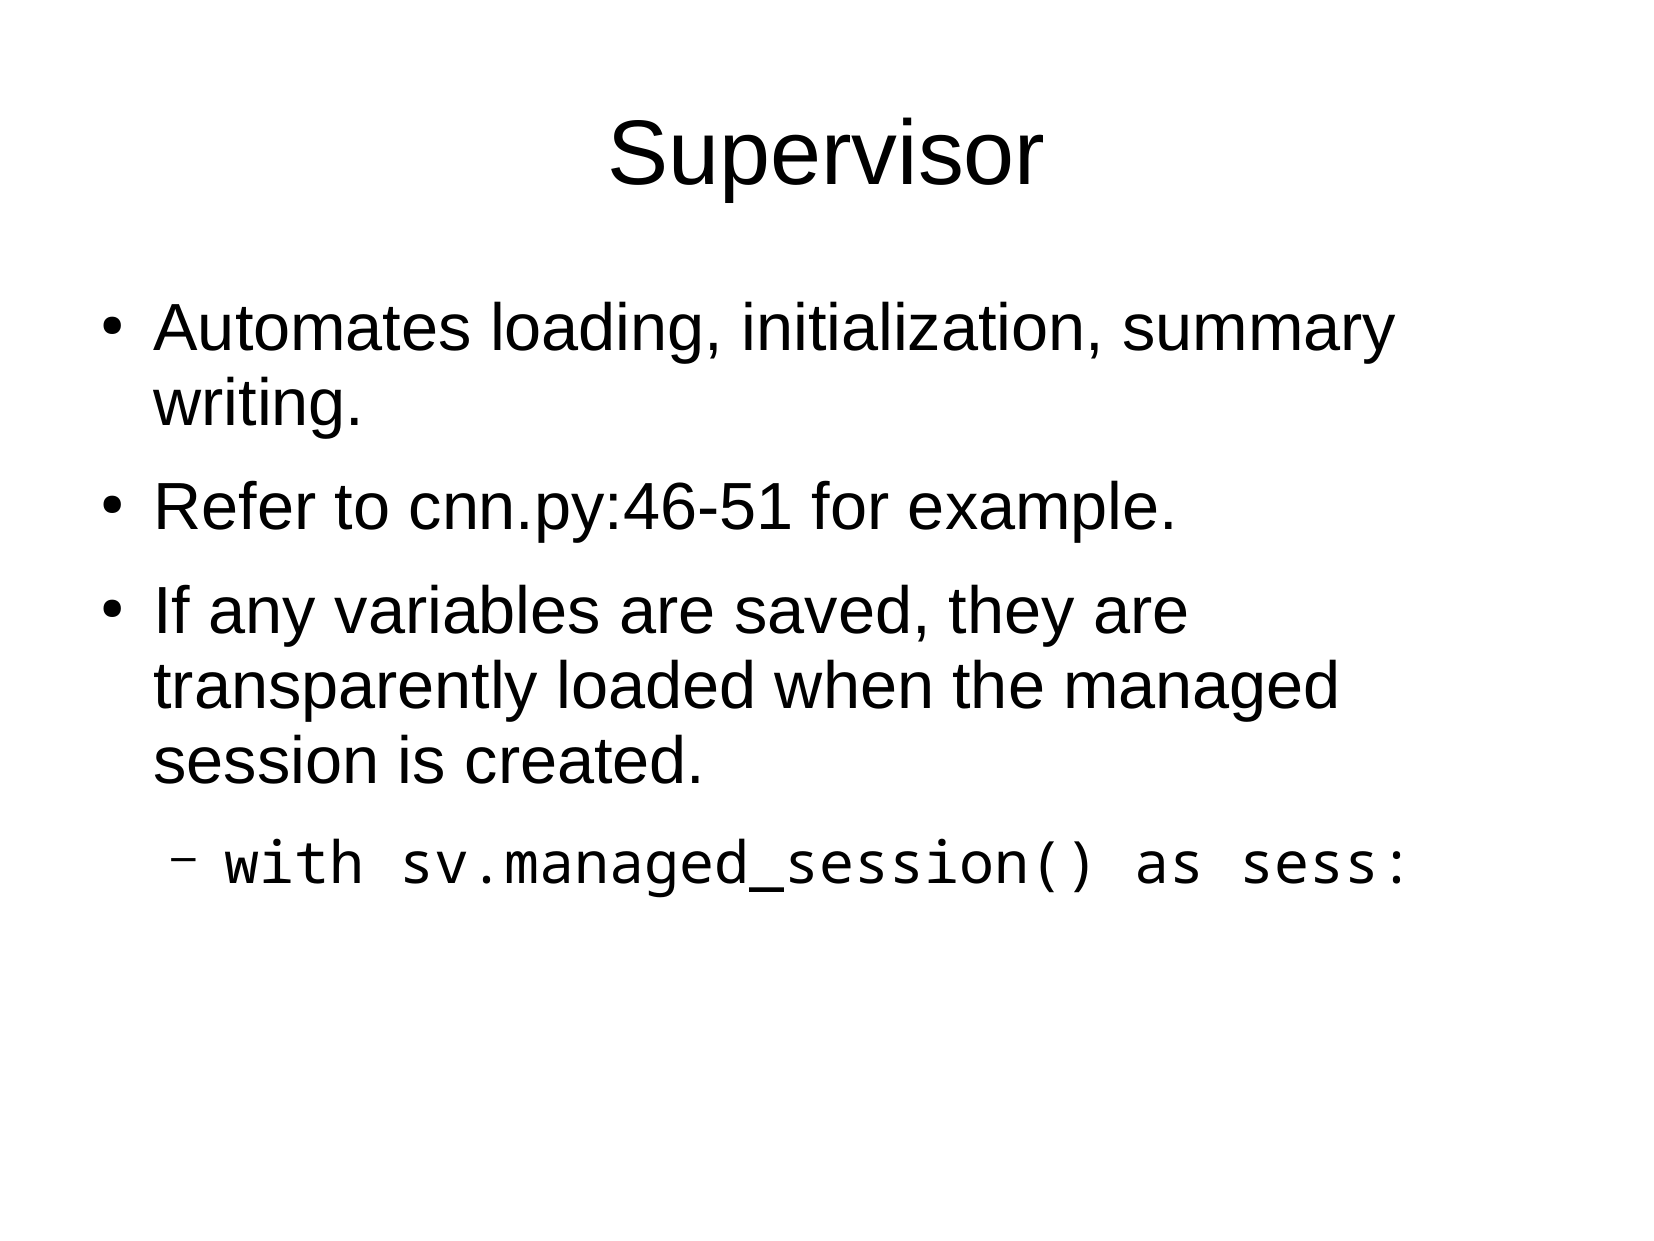

# Supervisor
Automates loading, initialization, summary writing.
Refer to cnn.py:46-51 for example.
If any variables are saved, they are transparently loaded when the managed session is created.
with sv.managed_session() as sess: